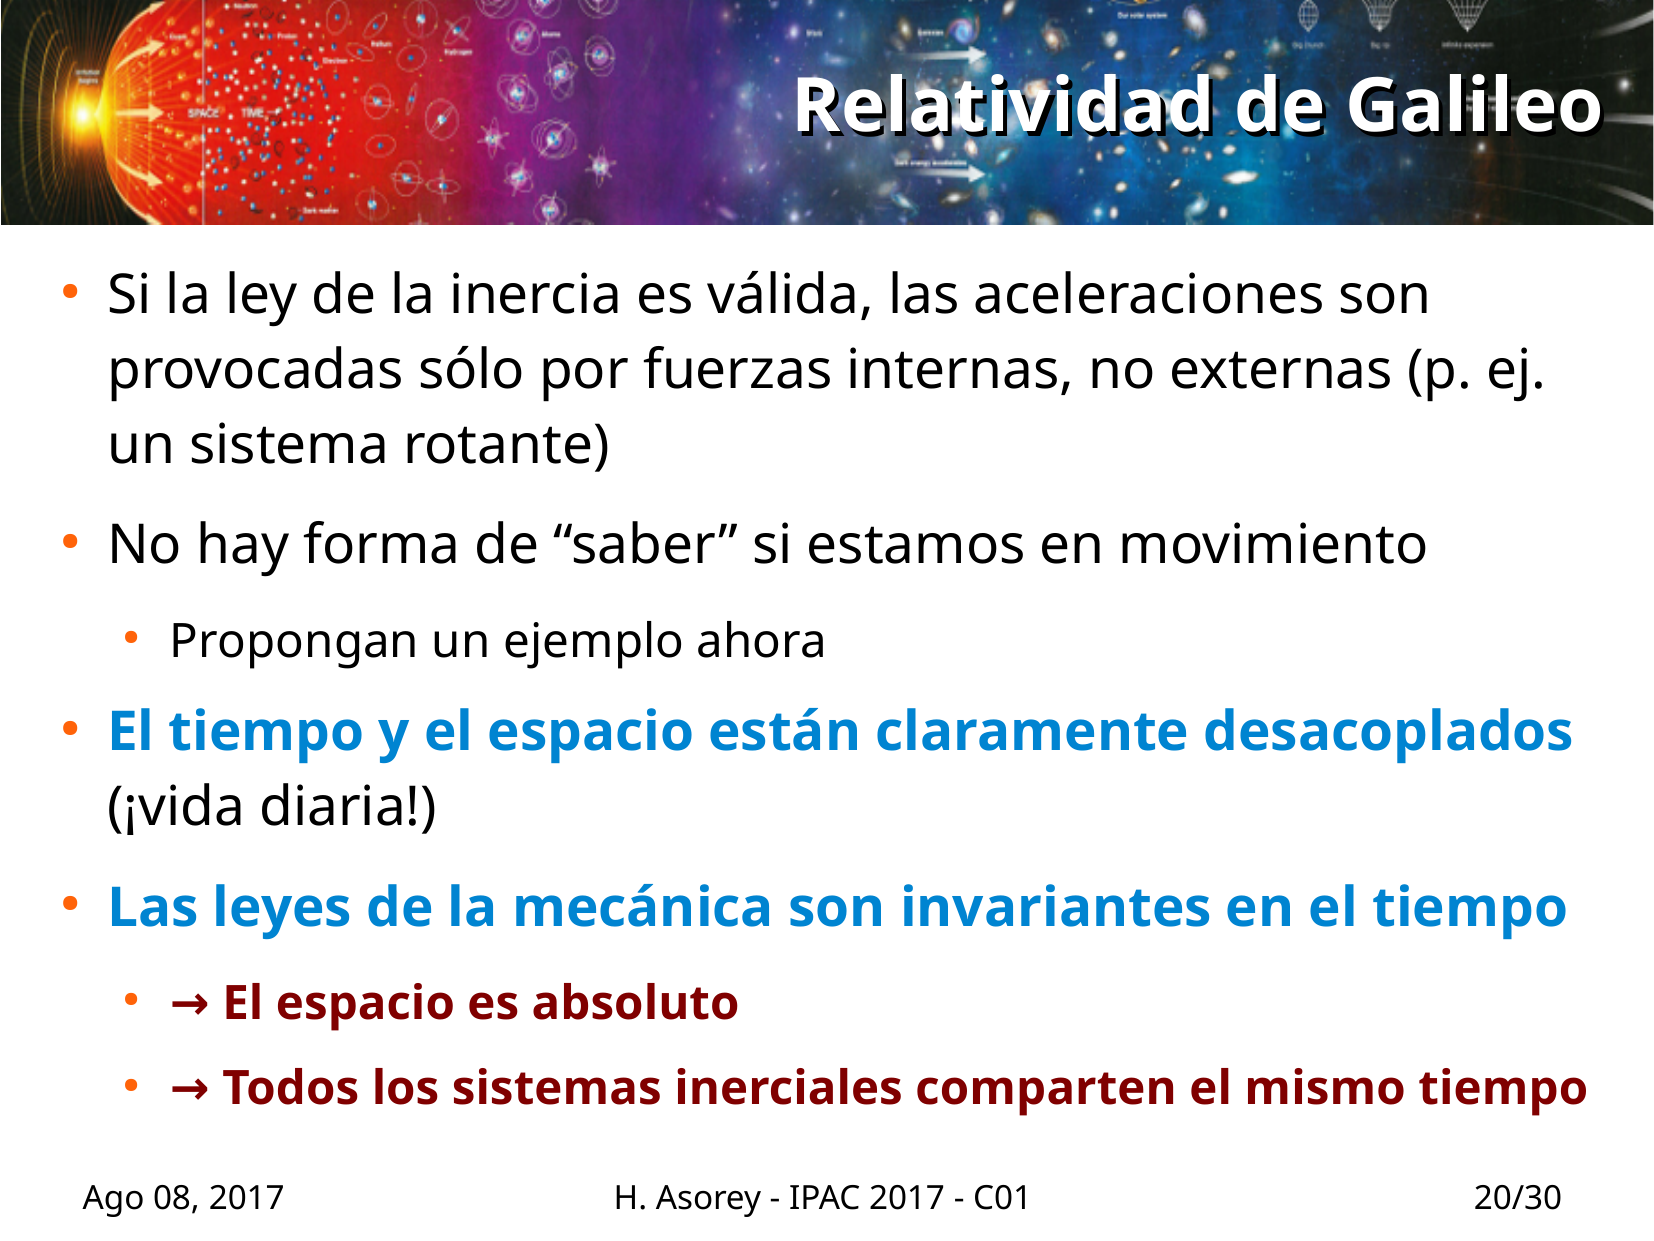

# Relatividad de Galileo
Si la ley de la inercia es válida, las aceleraciones son provocadas sólo por fuerzas internas, no externas (p. ej. un sistema rotante)
No hay forma de “saber” si estamos en movimiento
Propongan un ejemplo ahora
El tiempo y el espacio están claramente desacoplados (¡vida diaria!)
Las leyes de la mecánica son invariantes en el tiempo
→ El espacio es absoluto
→ Todos los sistemas inerciales comparten el mismo tiempo
Ago 08, 2017
H. Asorey - IPAC 2017 - C01
20